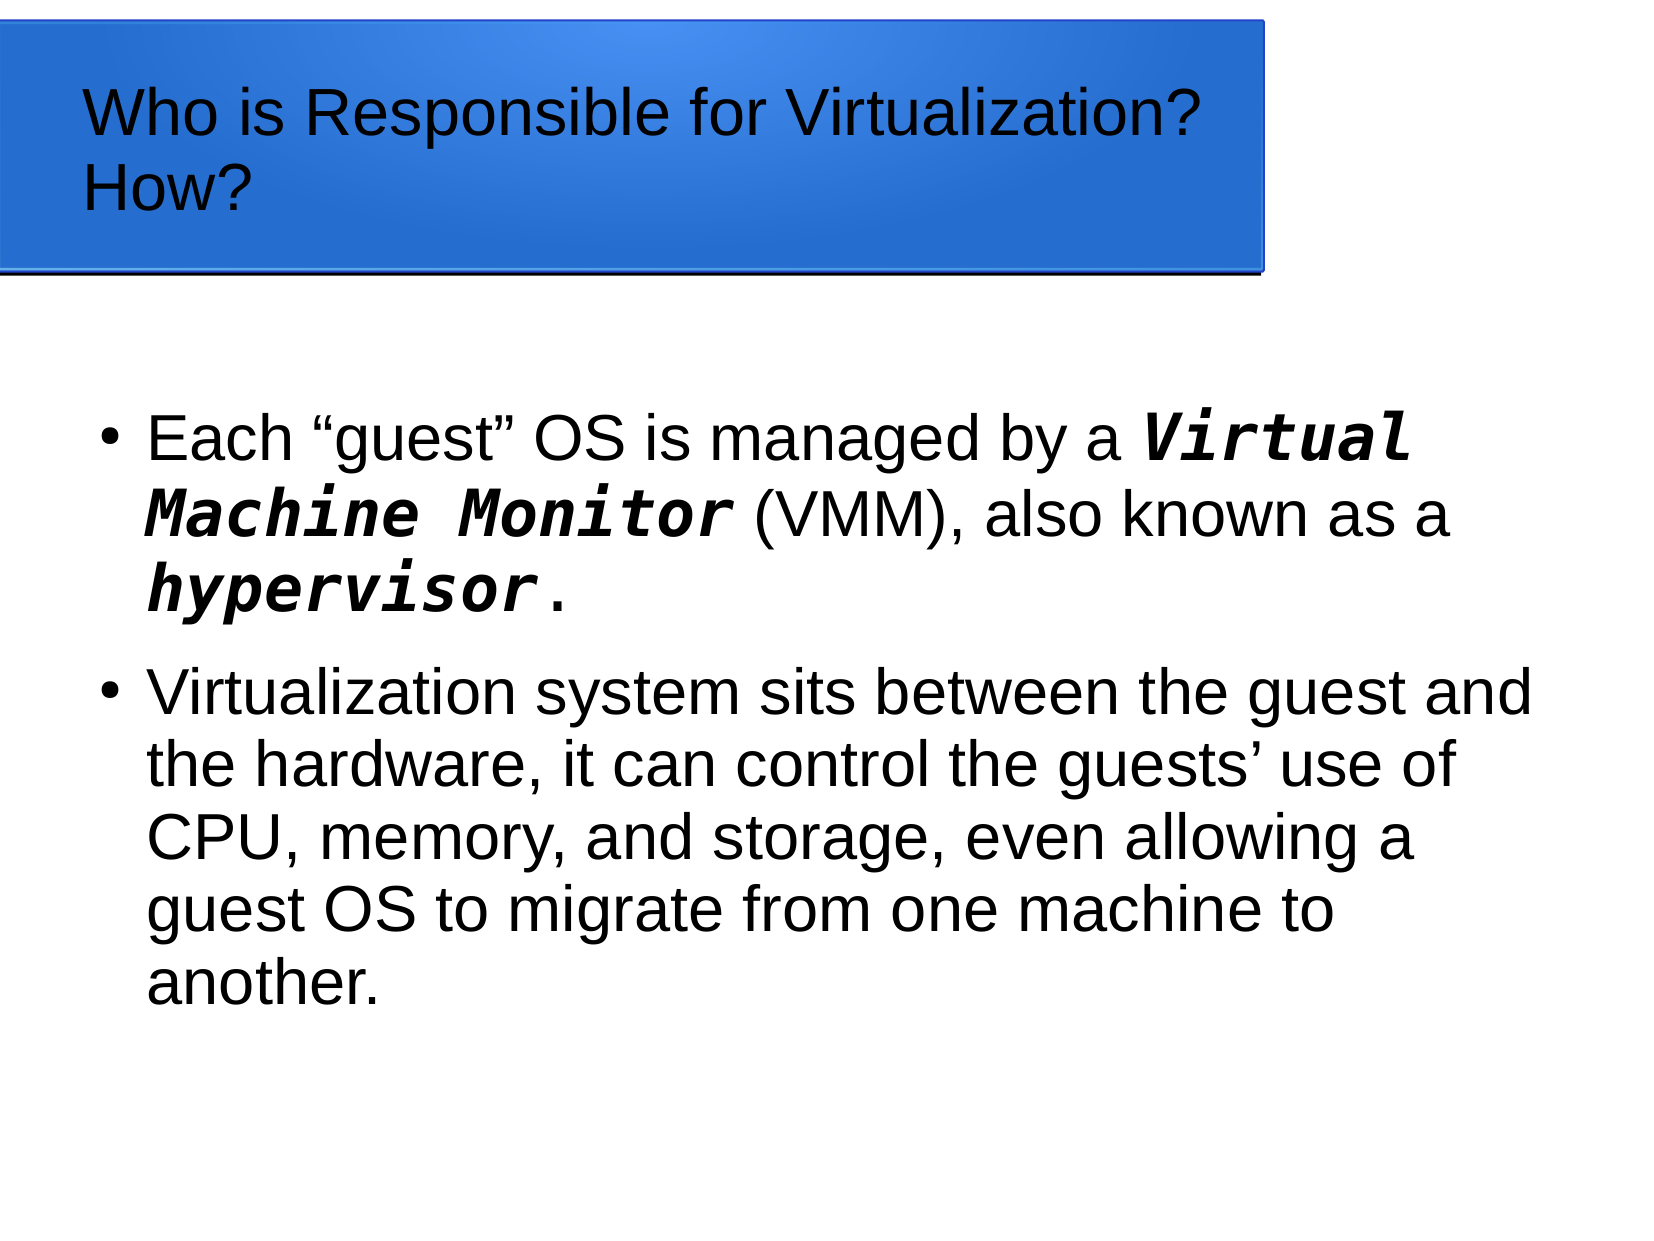

# Who is Responsible for Virtualization?How?
Each “guest” OS is managed by a Virtual Machine Monitor (VMM), also known as a hypervisor.
Virtualization system sits between the guest and the hardware, it can control the guests’ use of CPU, memory, and storage, even allowing a guest OS to migrate from one machine to another.